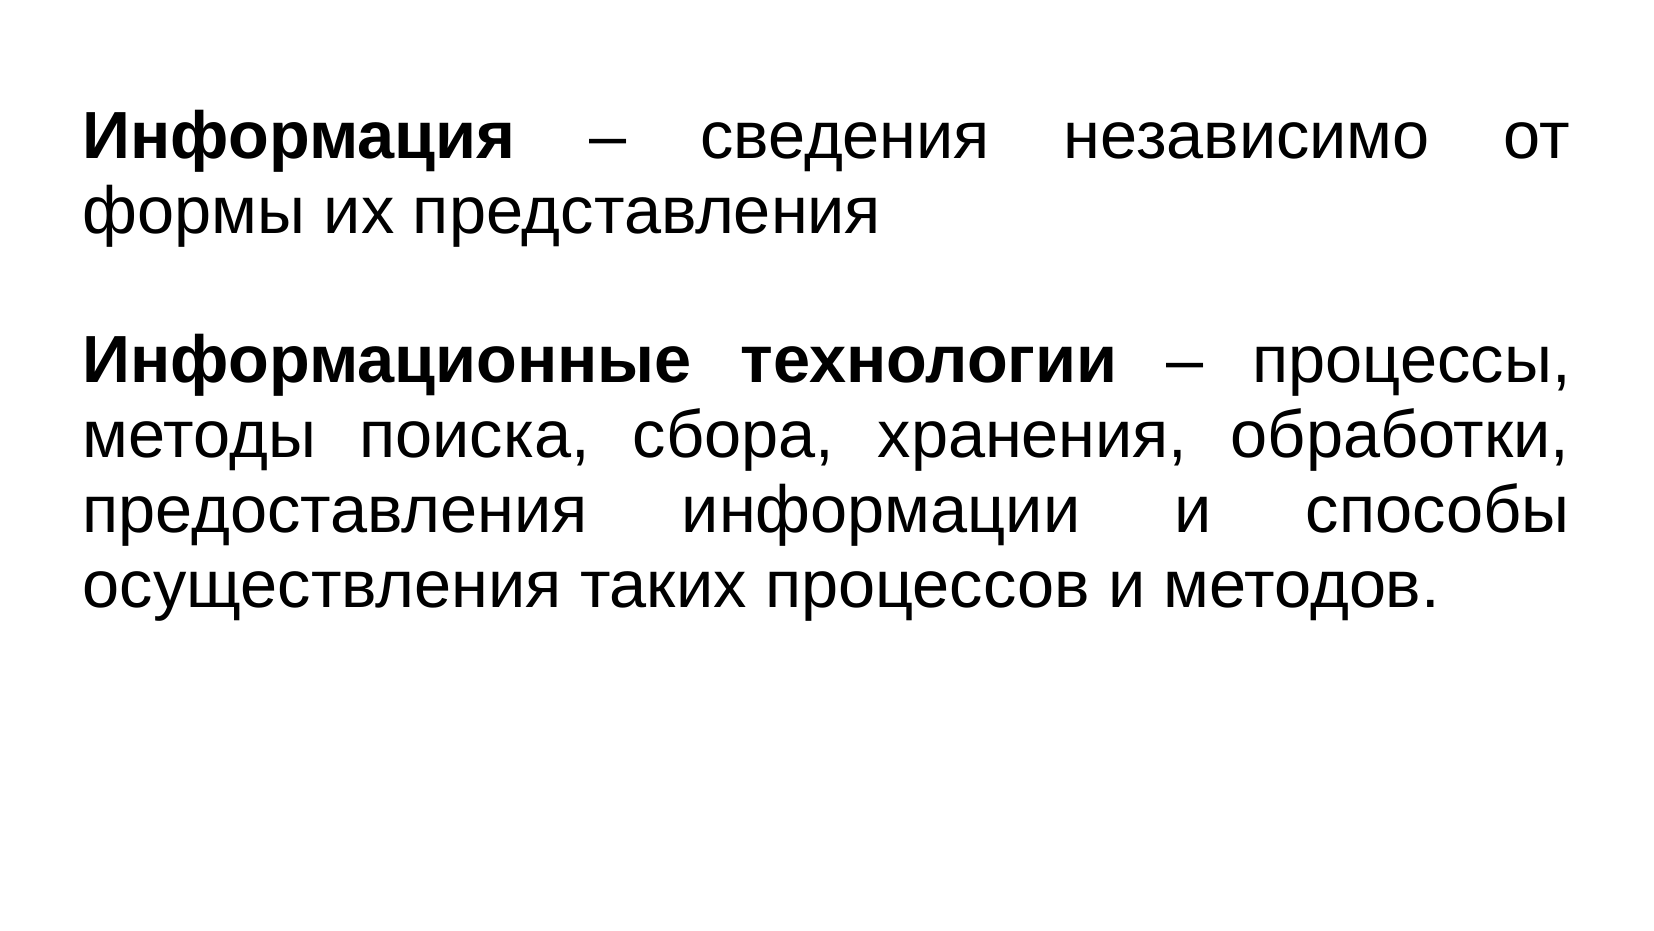

# Информация – сведения независимо от формы их представления
Информационные технологии – процессы, методы поиска, сбора, хранения, обработки, предоставления информации и способы осуществления таких процессов и методов.